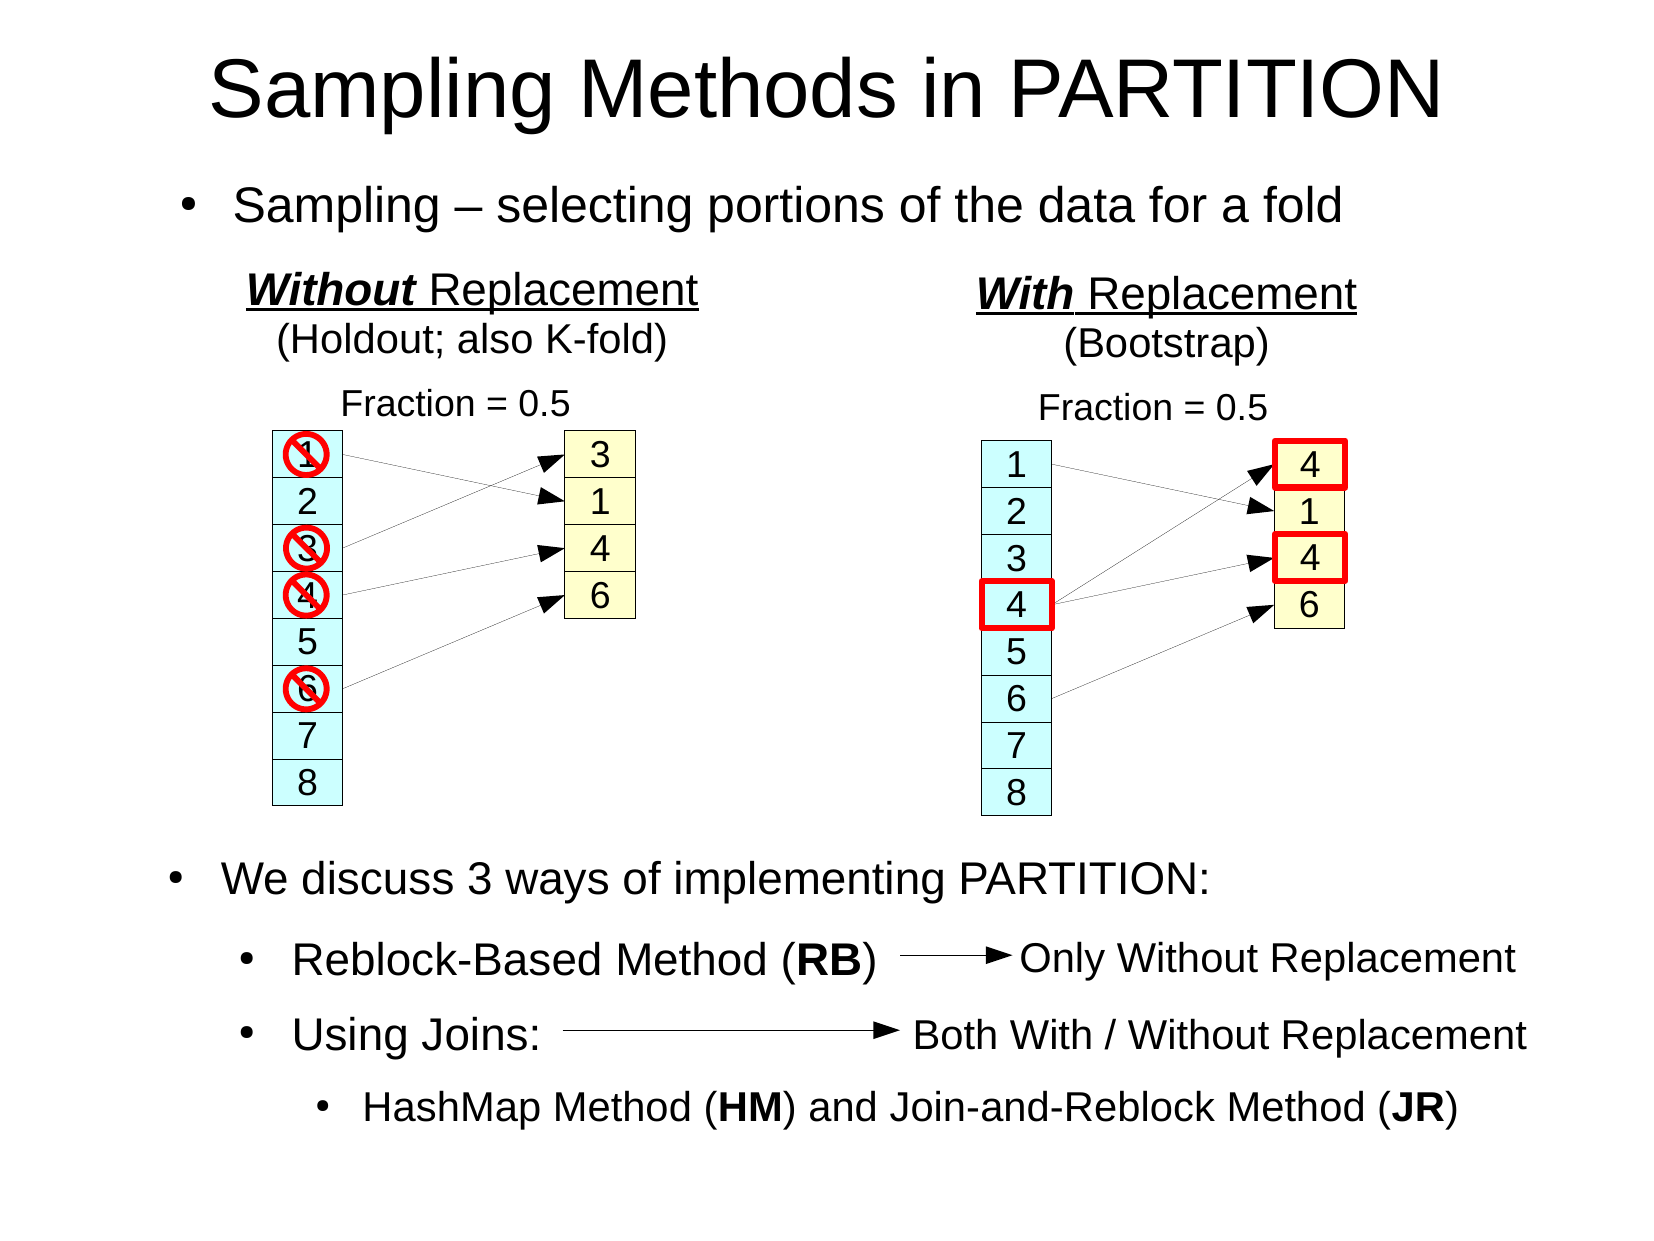

# Sampling Methods in PARTITION
Sampling – selecting portions of the data for a fold
Without Replacement
(Holdout; also K-fold)
With Replacement
(Bootstrap)
Fraction = 0.5
Fraction = 0.5
1
2
3
4
5
6
7
8
3
4
1
2
3
4
5
6
7
8
4
1
1
4
4
4
6
4
6
We discuss 3 ways of implementing PARTITION:
Reblock-Based Method (RB)
Using Joins:
HashMap Method (HM) and Join-and-Reblock Method (JR)
Only Without Replacement
Both With / Without Replacement